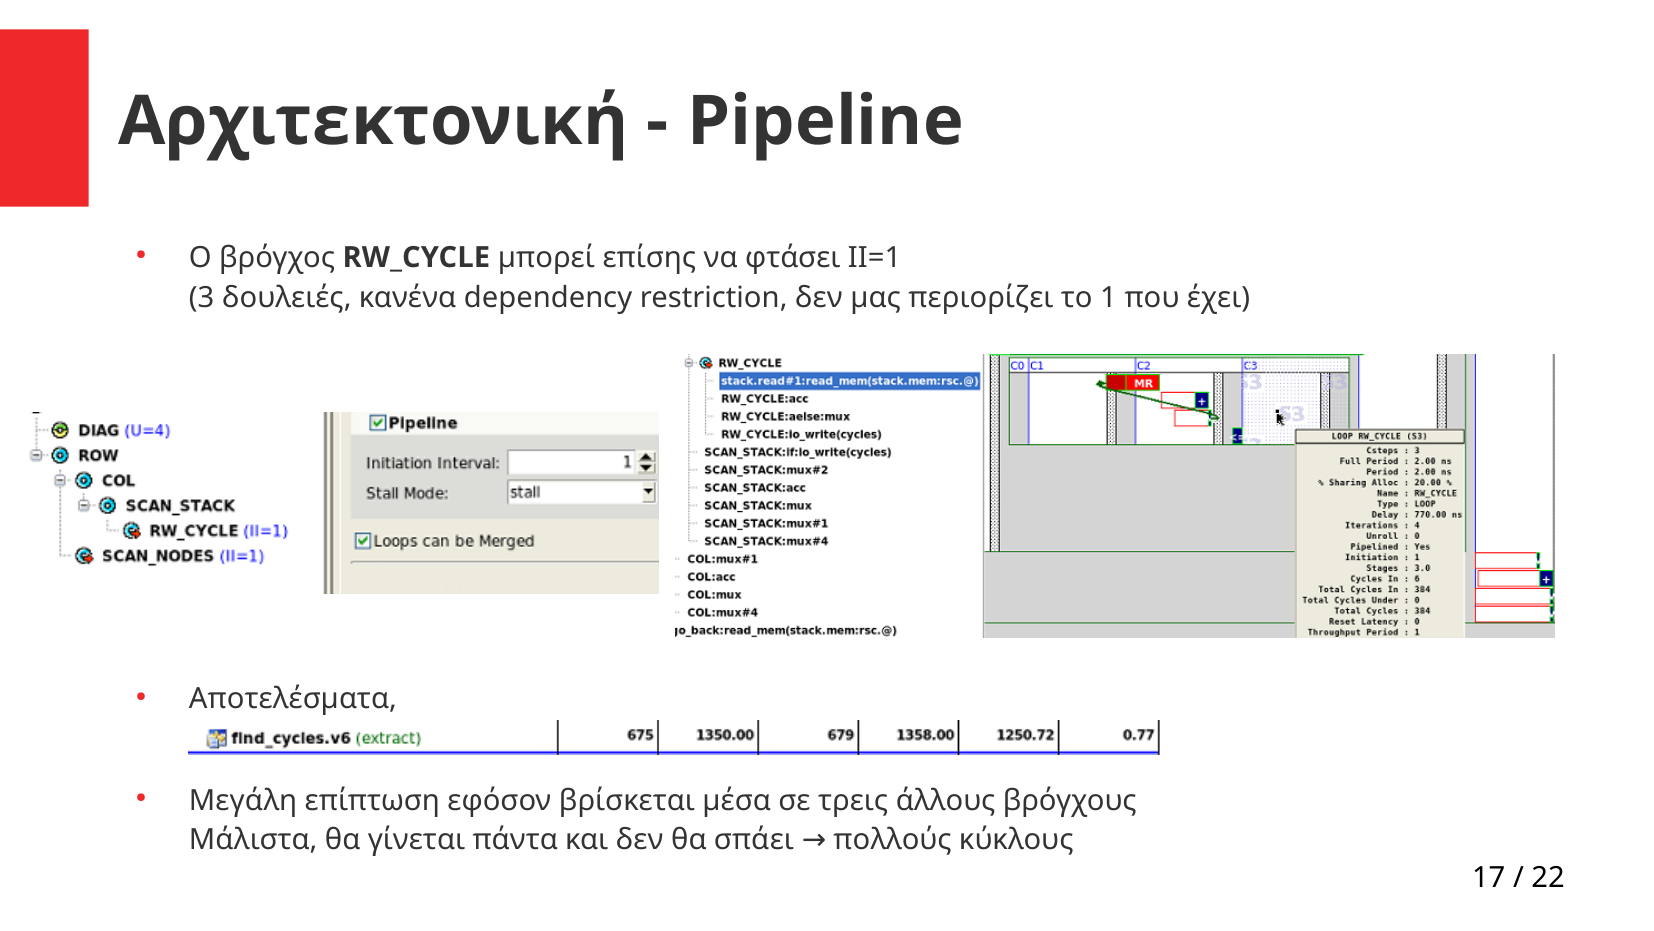

# Αρχιτεκτονική - Pipeline
Ο βρόγχος RW_CYCLE μπορεί επίσης να φτάσει II=1
(3 δουλειές, κανένα dependency restriction, δεν μας περιορίζει το 1 που έχει)
Αποτελέσματα,
Μεγάλη επίπτωση εφόσον βρίσκεται μέσα σε τρεις άλλους βρόγχους
Μάλιστα, θα γίνεται πάντα και δεν θα σπάει → πολλούς κύκλους
17